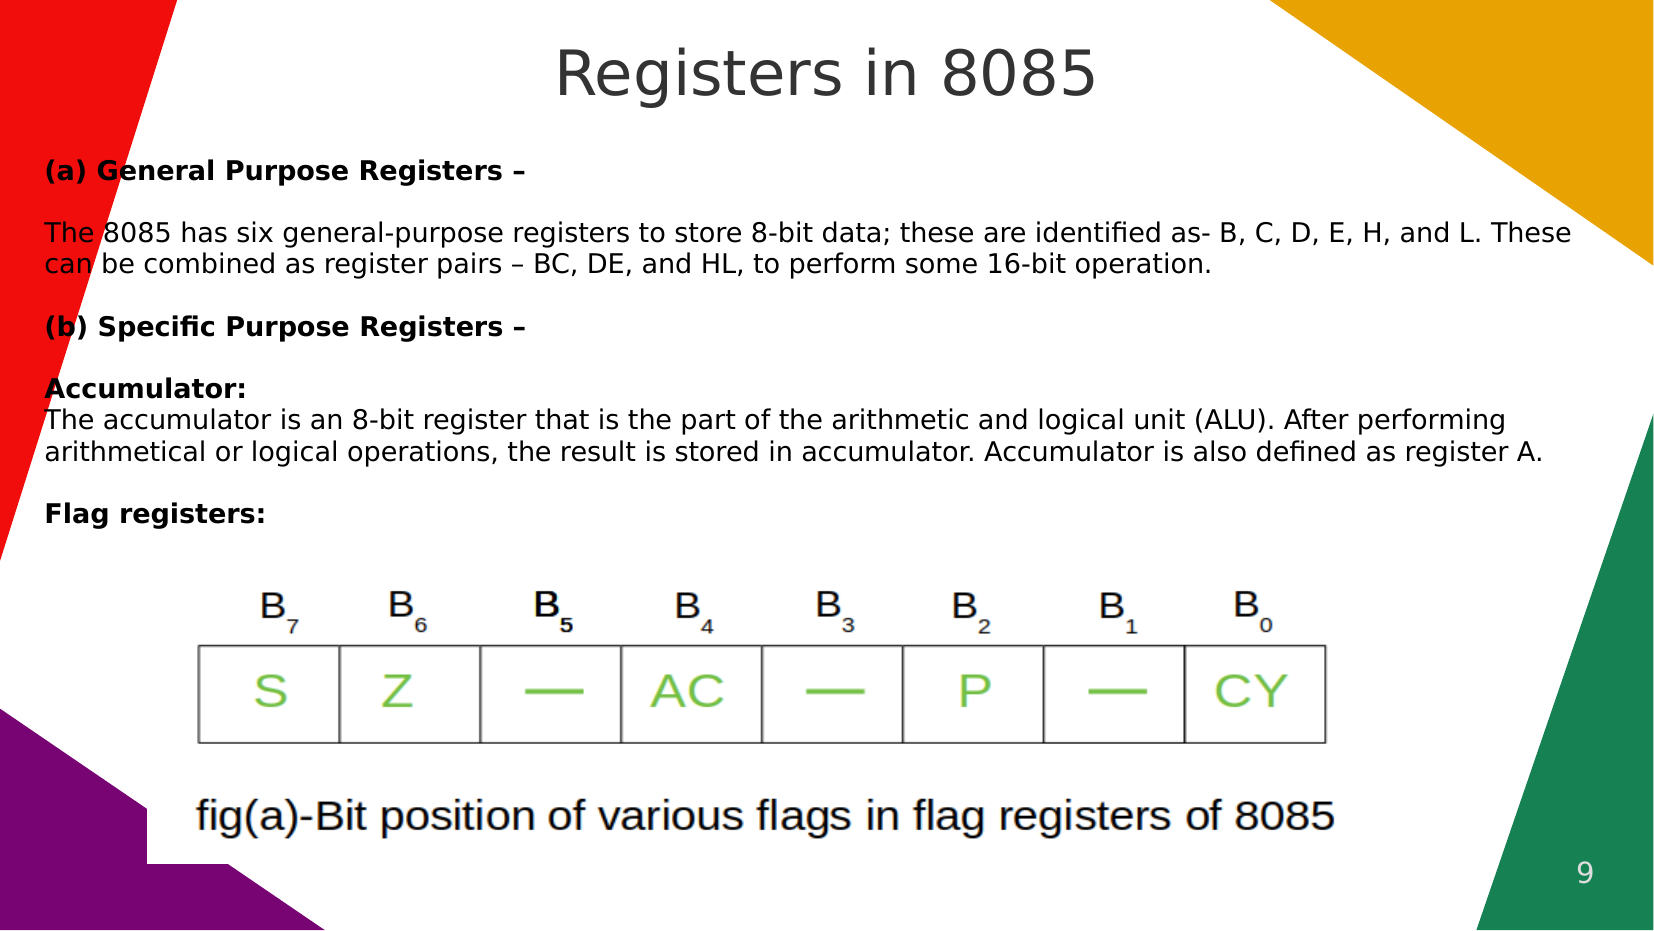

# Registers in 8085
(a) General Purpose Registers –
The 8085 has six general-purpose registers to store 8-bit data; these are identified as- B, C, D, E, H, and L. These can be combined as register pairs – BC, DE, and HL, to perform some 16-bit operation.
(b) Specific Purpose Registers –
Accumulator:
The accumulator is an 8-bit register that is the part of the arithmetic and logical unit (ALU). After performing arithmetical or logical operations, the result is stored in accumulator. Accumulator is also defined as register A.
Flag registers:
9